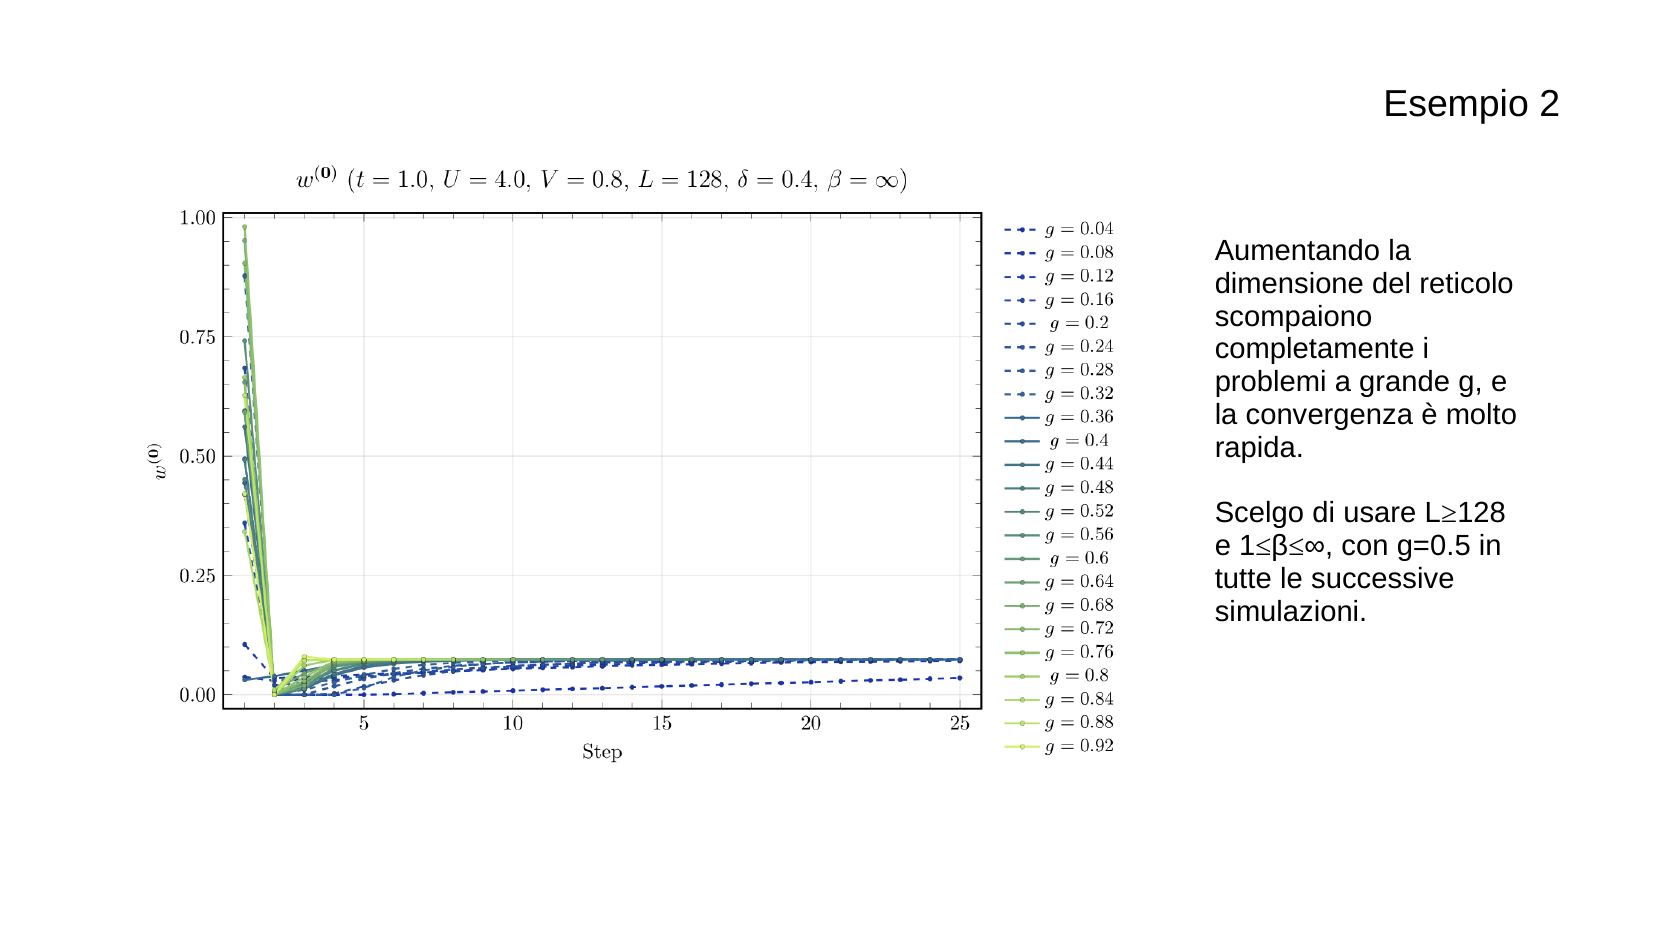

Esempio 2
Aumentando la dimensione del reticolo scompaiono completamente i problemi a grande g, e la convergenza è molto rapida.
Scelgo di usare L≥128 e 1≤β≤∞, con g=0.5 in tutte le successive simulazioni.